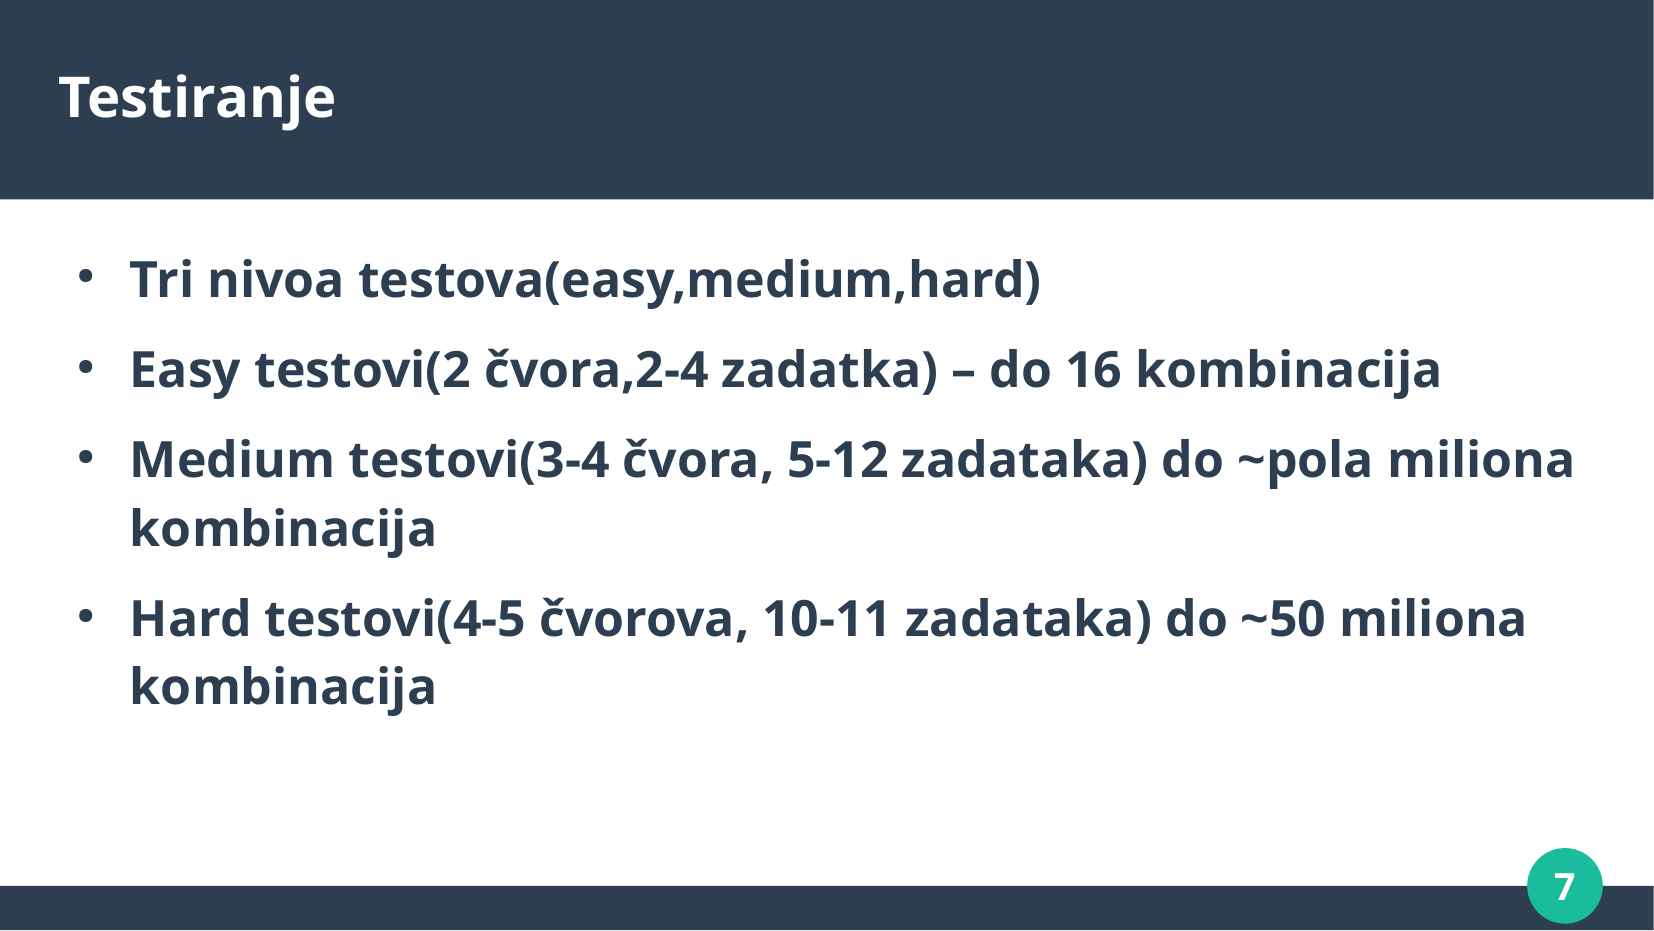

# Testiranje
Tri nivoa testova(easy,medium,hard)
Easy testovi(2 čvora,2-4 zadatka) – do 16 kombinacija
Medium testovi(3-4 čvora, 5-12 zadataka) do ~pola miliona kombinacija
Hard testovi(4-5 čvorova, 10-11 zadataka) do ~50 miliona kombinacija